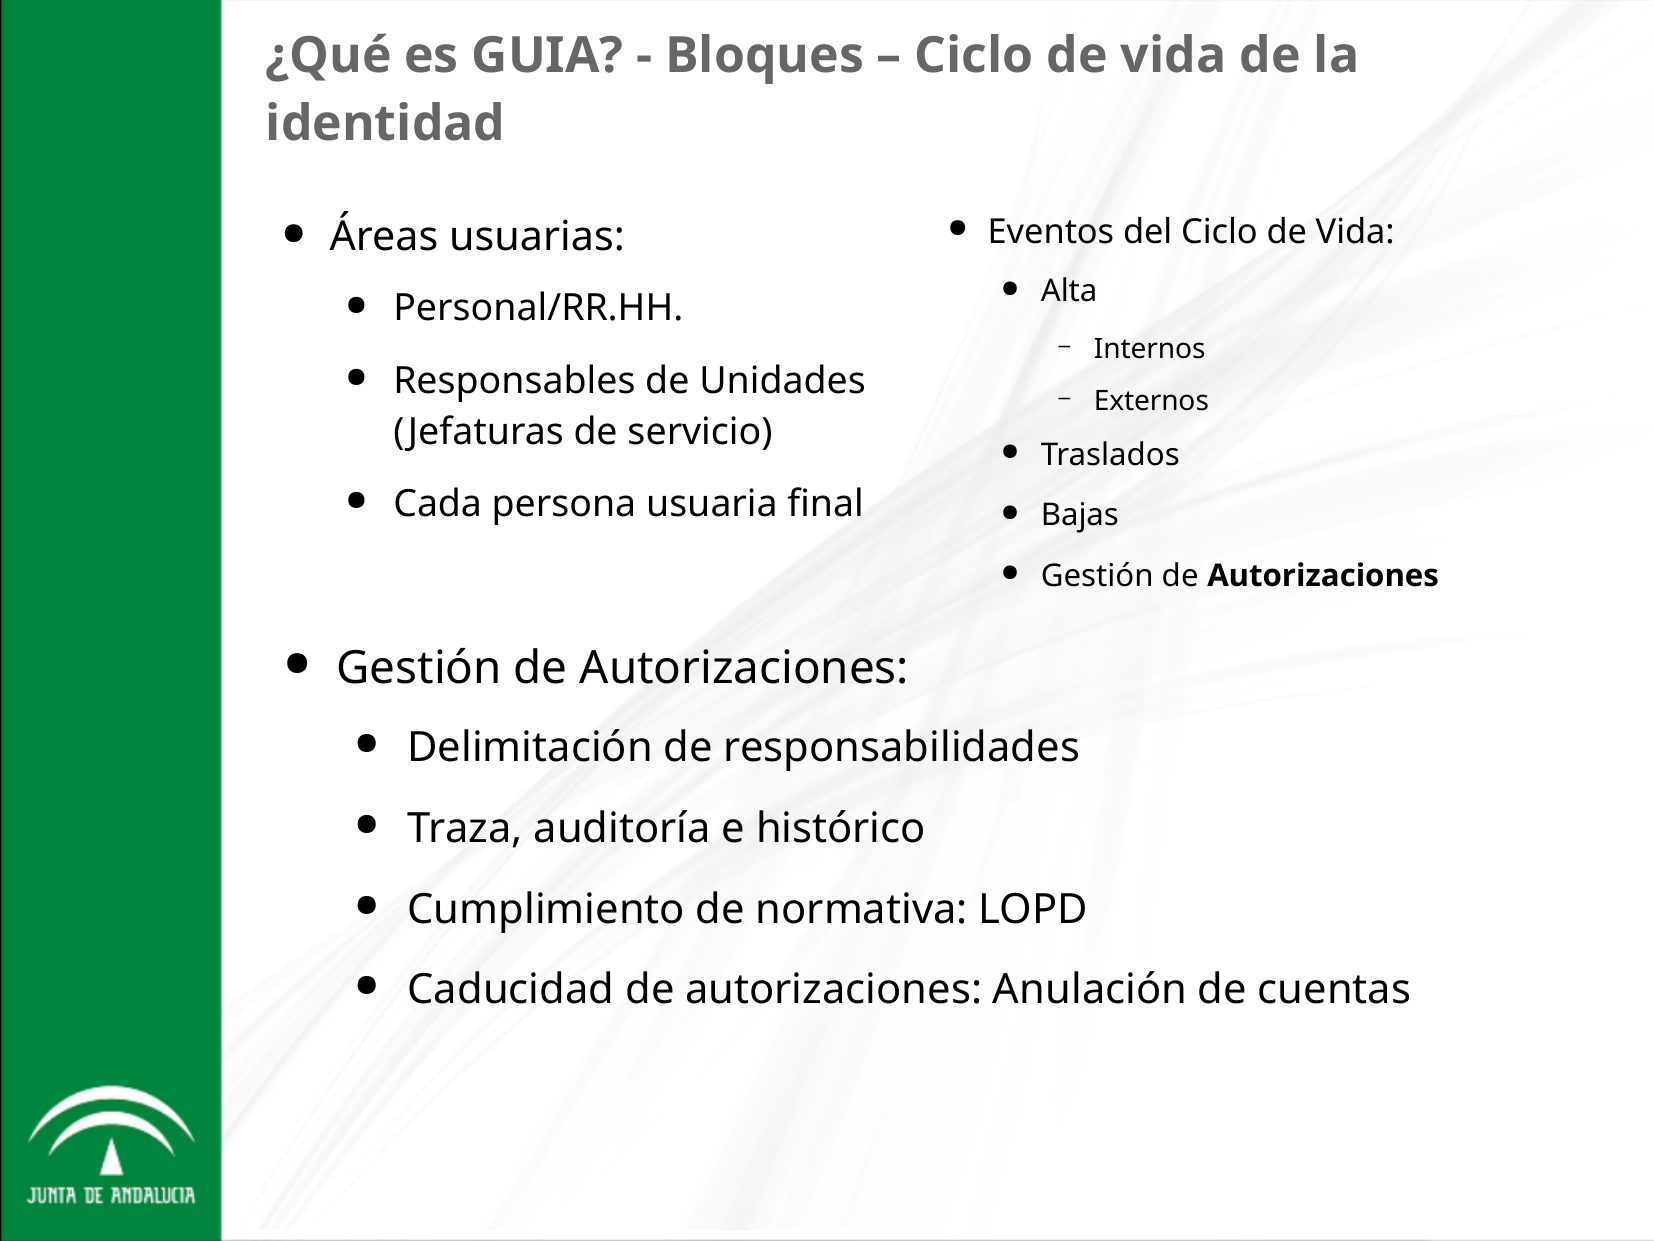

# ¿Qué es GUIA? - Bloques – Ciclo de vida de la identidad
Áreas usuarias:
Personal/RR.HH.
Responsables de Unidades (Jefaturas de servicio)
Cada persona usuaria final
Eventos del Ciclo de Vida:
Alta
Internos
Externos
Traslados
Bajas
Gestión de Autorizaciones
Gestión de Autorizaciones:
Delimitación de responsabilidades
Traza, auditoría e histórico
Cumplimiento de normativa: LOPD
Caducidad de autorizaciones: Anulación de cuentas